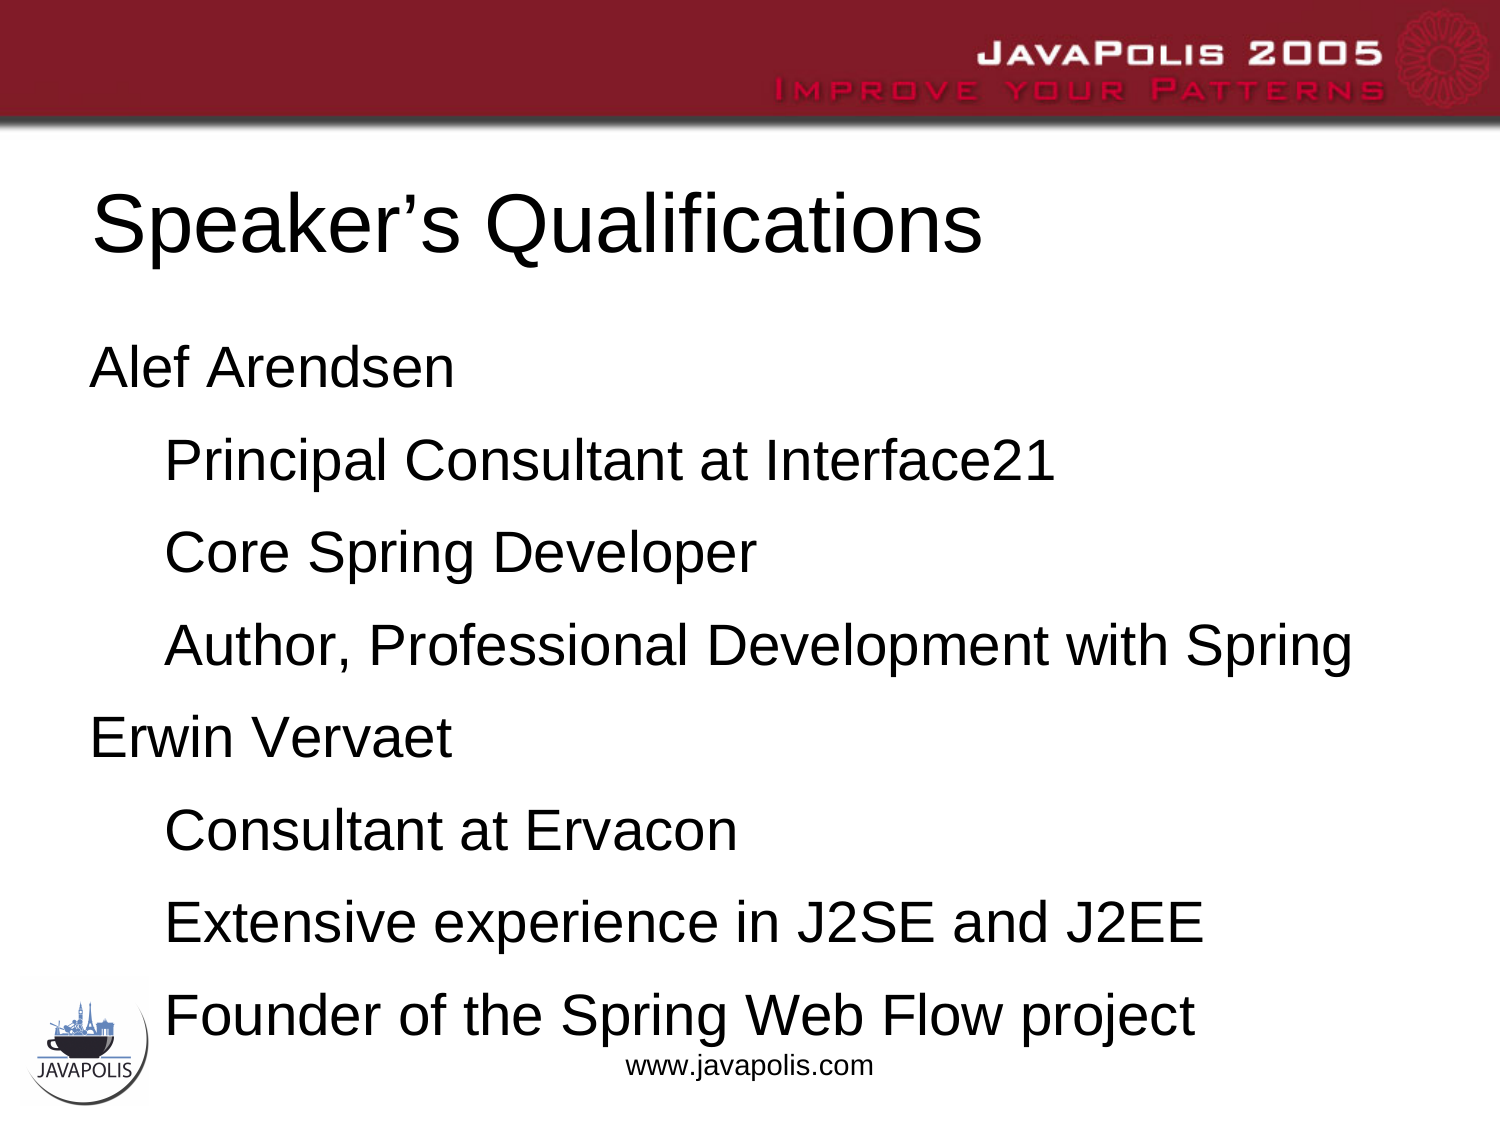

# Speaker’s Qualifications
Alef Arendsen
Principal Consultant at Interface21
Core Spring Developer
Author, Professional Development with Spring
Erwin Vervaet
Consultant at Ervacon
Extensive experience in J2SE and J2EE
Founder of the Spring Web Flow project